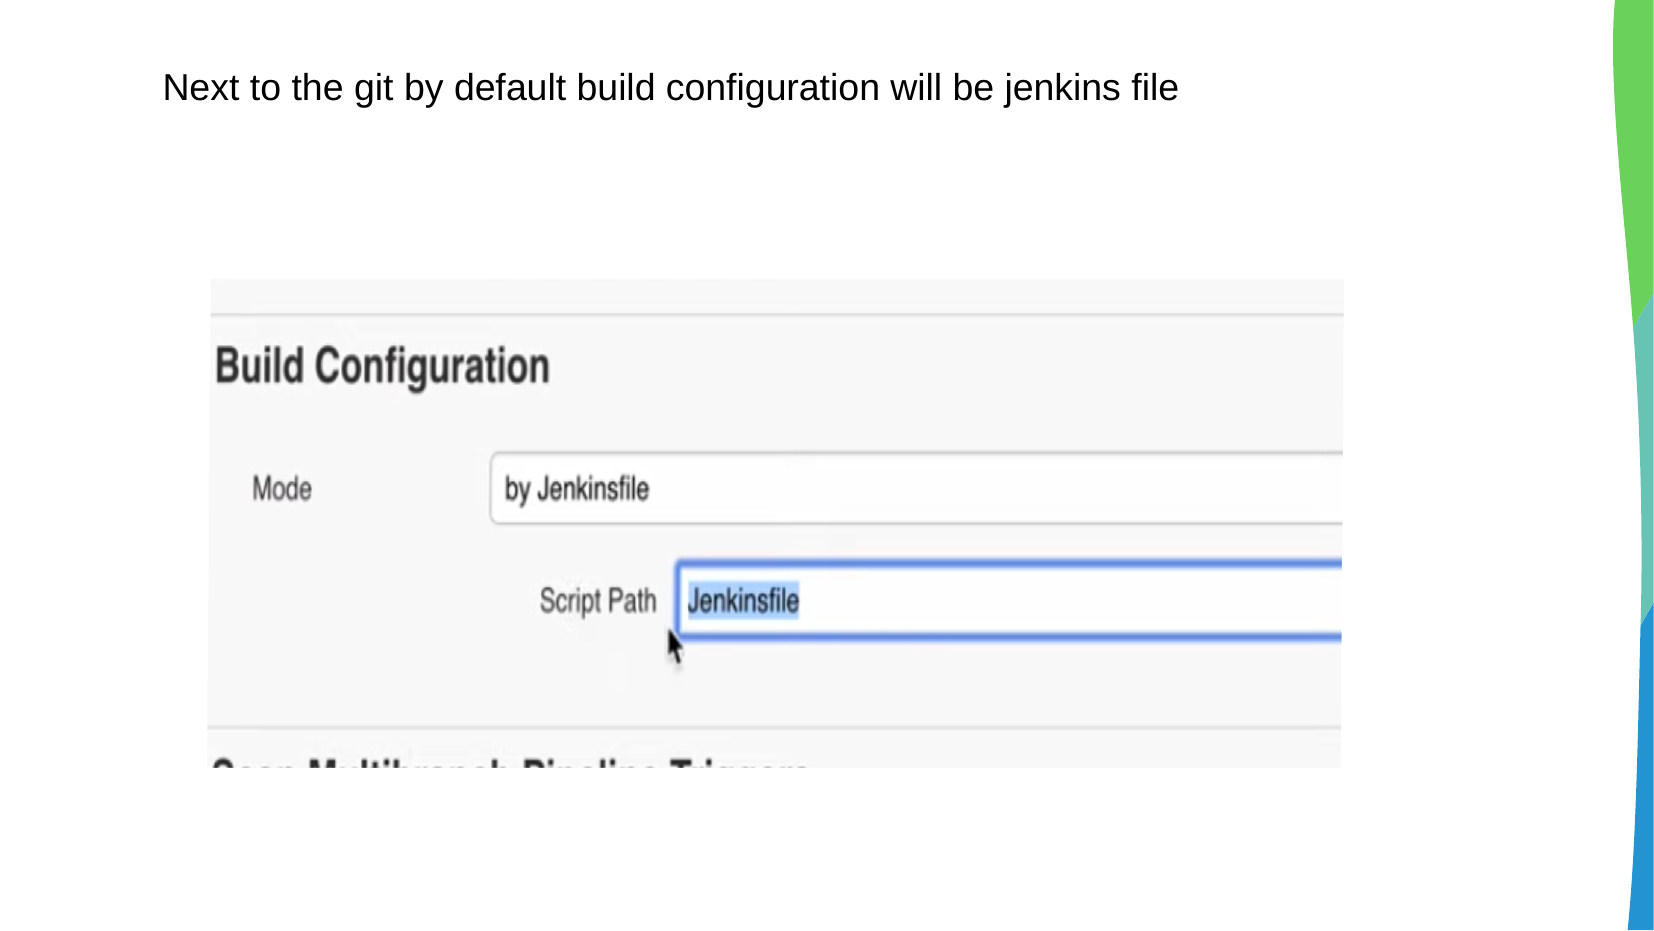

Next to the git by default build configuration will be jenkins file